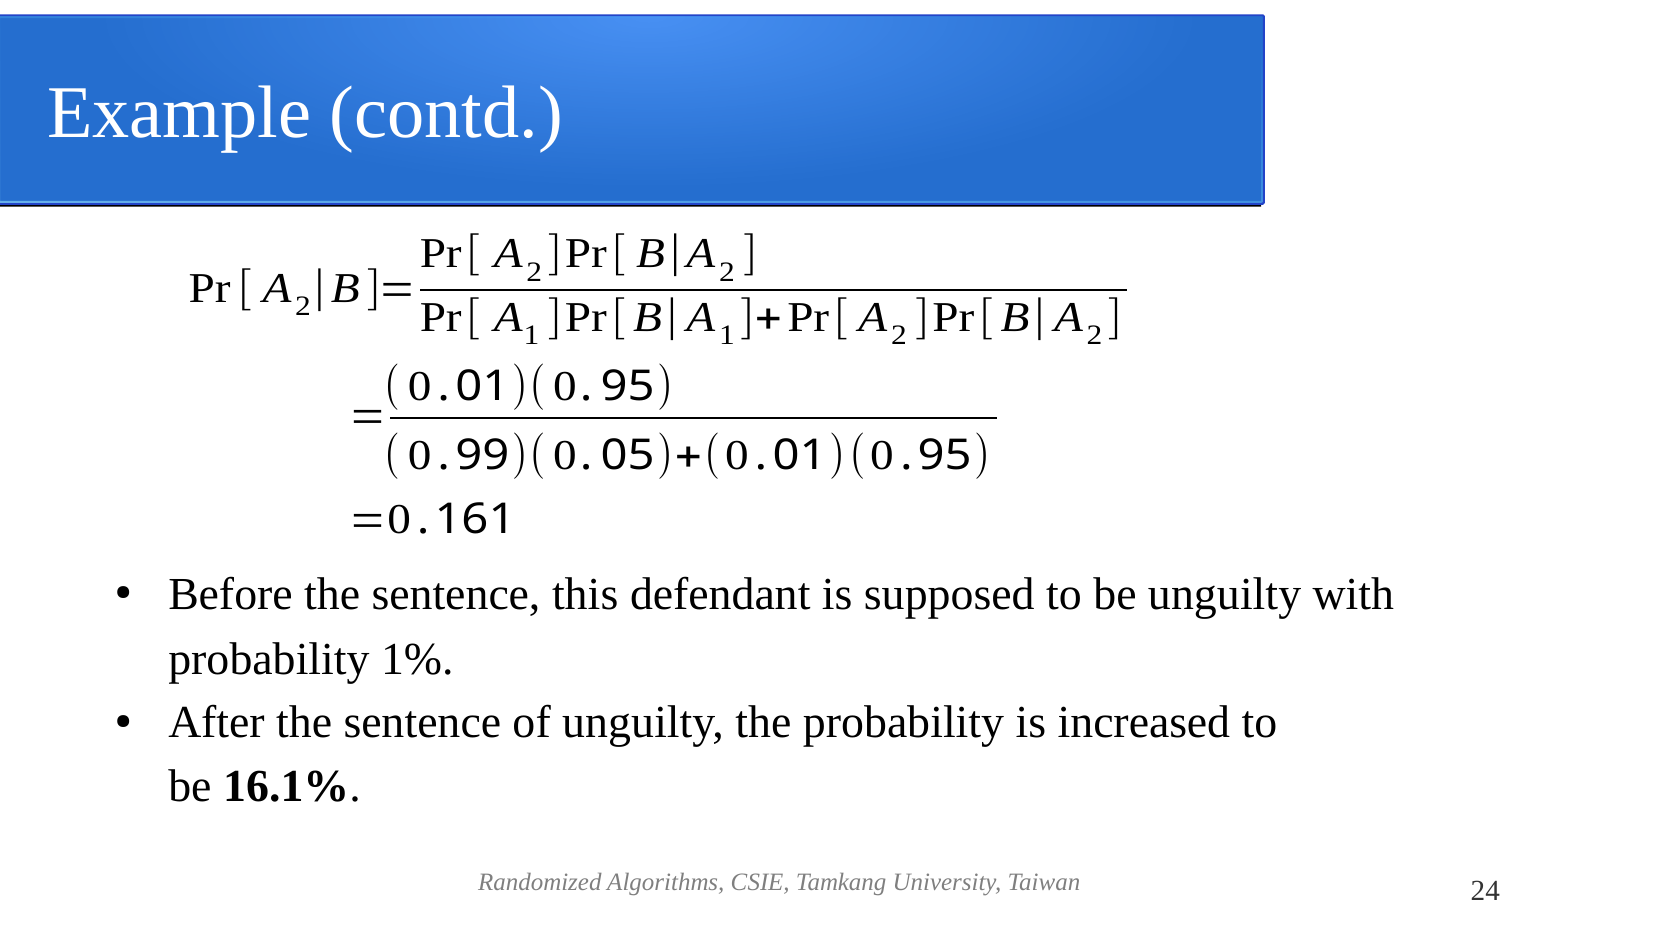

Example (contd.)
# Before the sentence, this defendant is supposed to be unguilty with
probability 1%.
After the sentence of unguilty, the probability is increased to
be 16.1%.
Randomized Algorithms, CSIE, Tamkang University, Taiwan
24